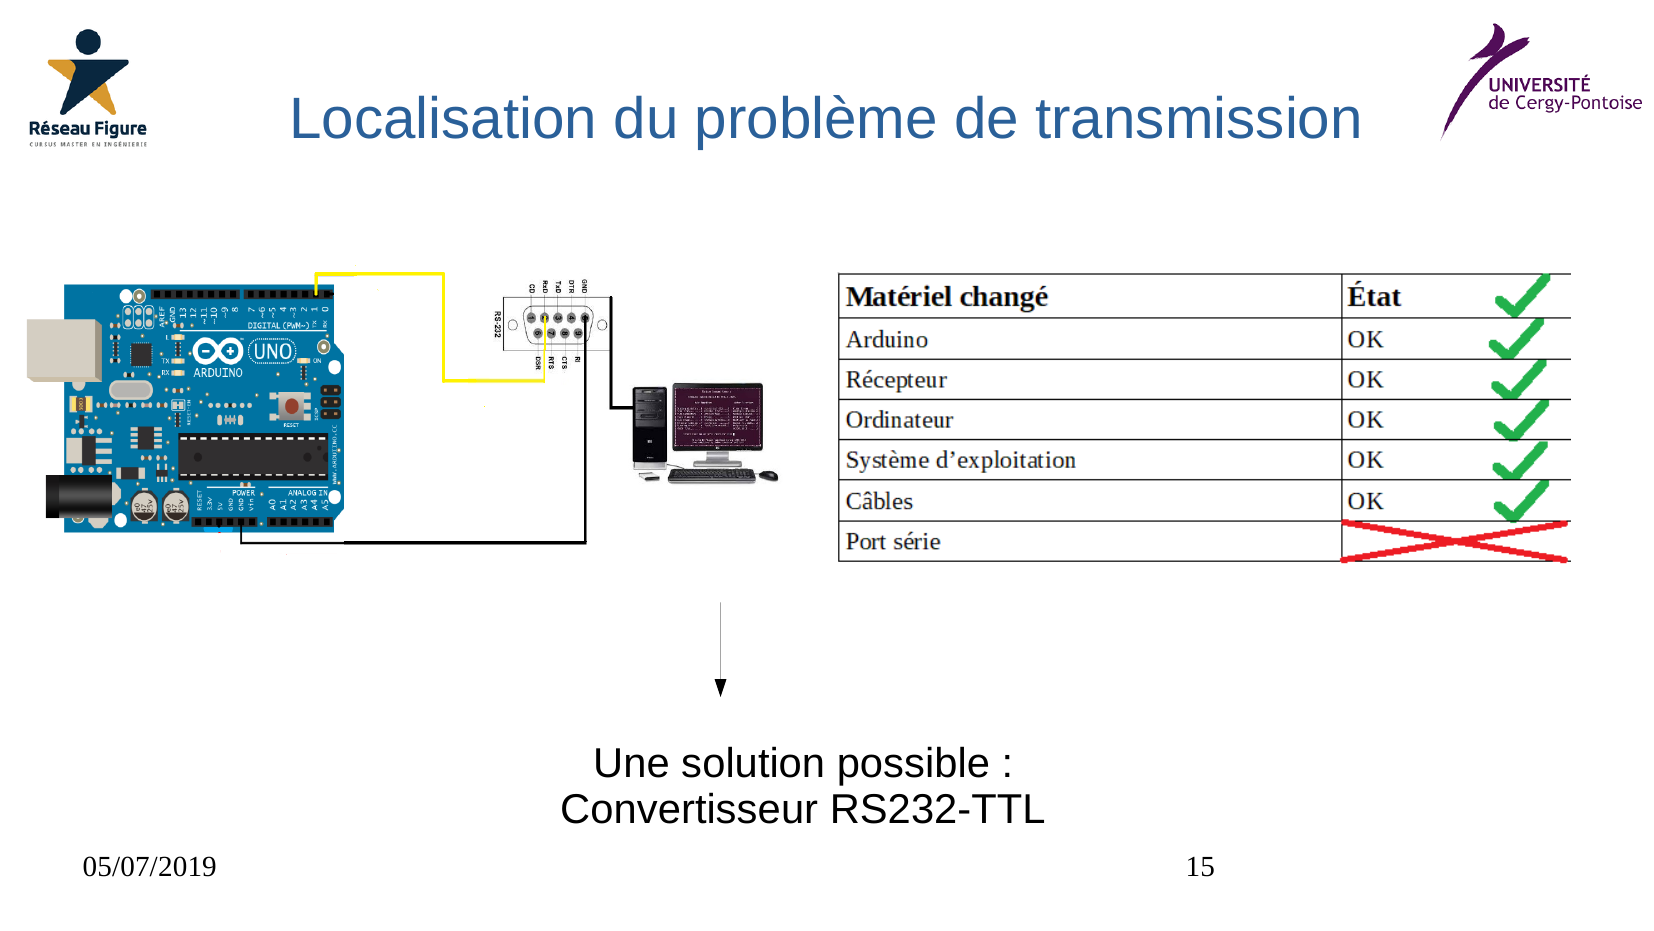

# Localisation du problème de transmission
Une solution possible :
Convertisseur RS232-TTL
05/07/2019